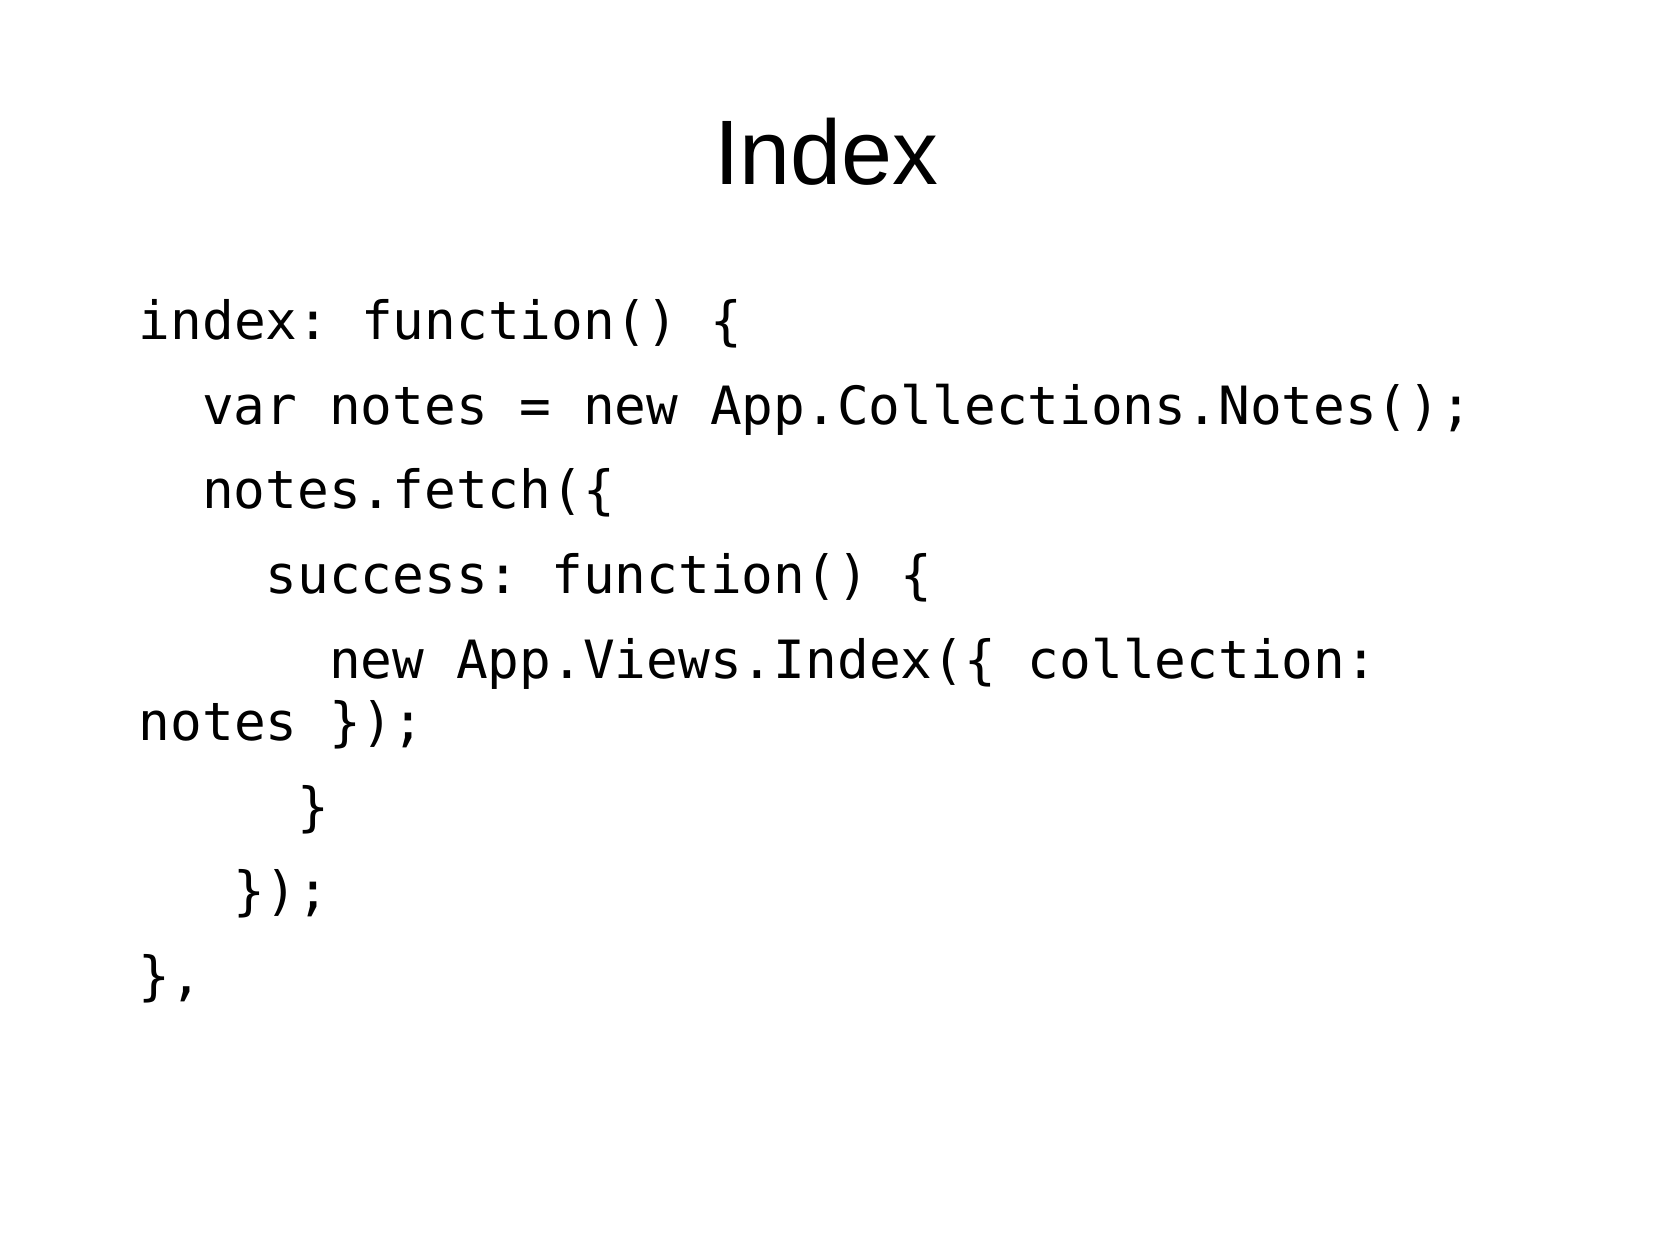

# Index
index: function() {
 var notes = new App.Collections.Notes();
 notes.fetch({
 success: function() {
 new App.Views.Index({ collection: notes });
 }
 });
},